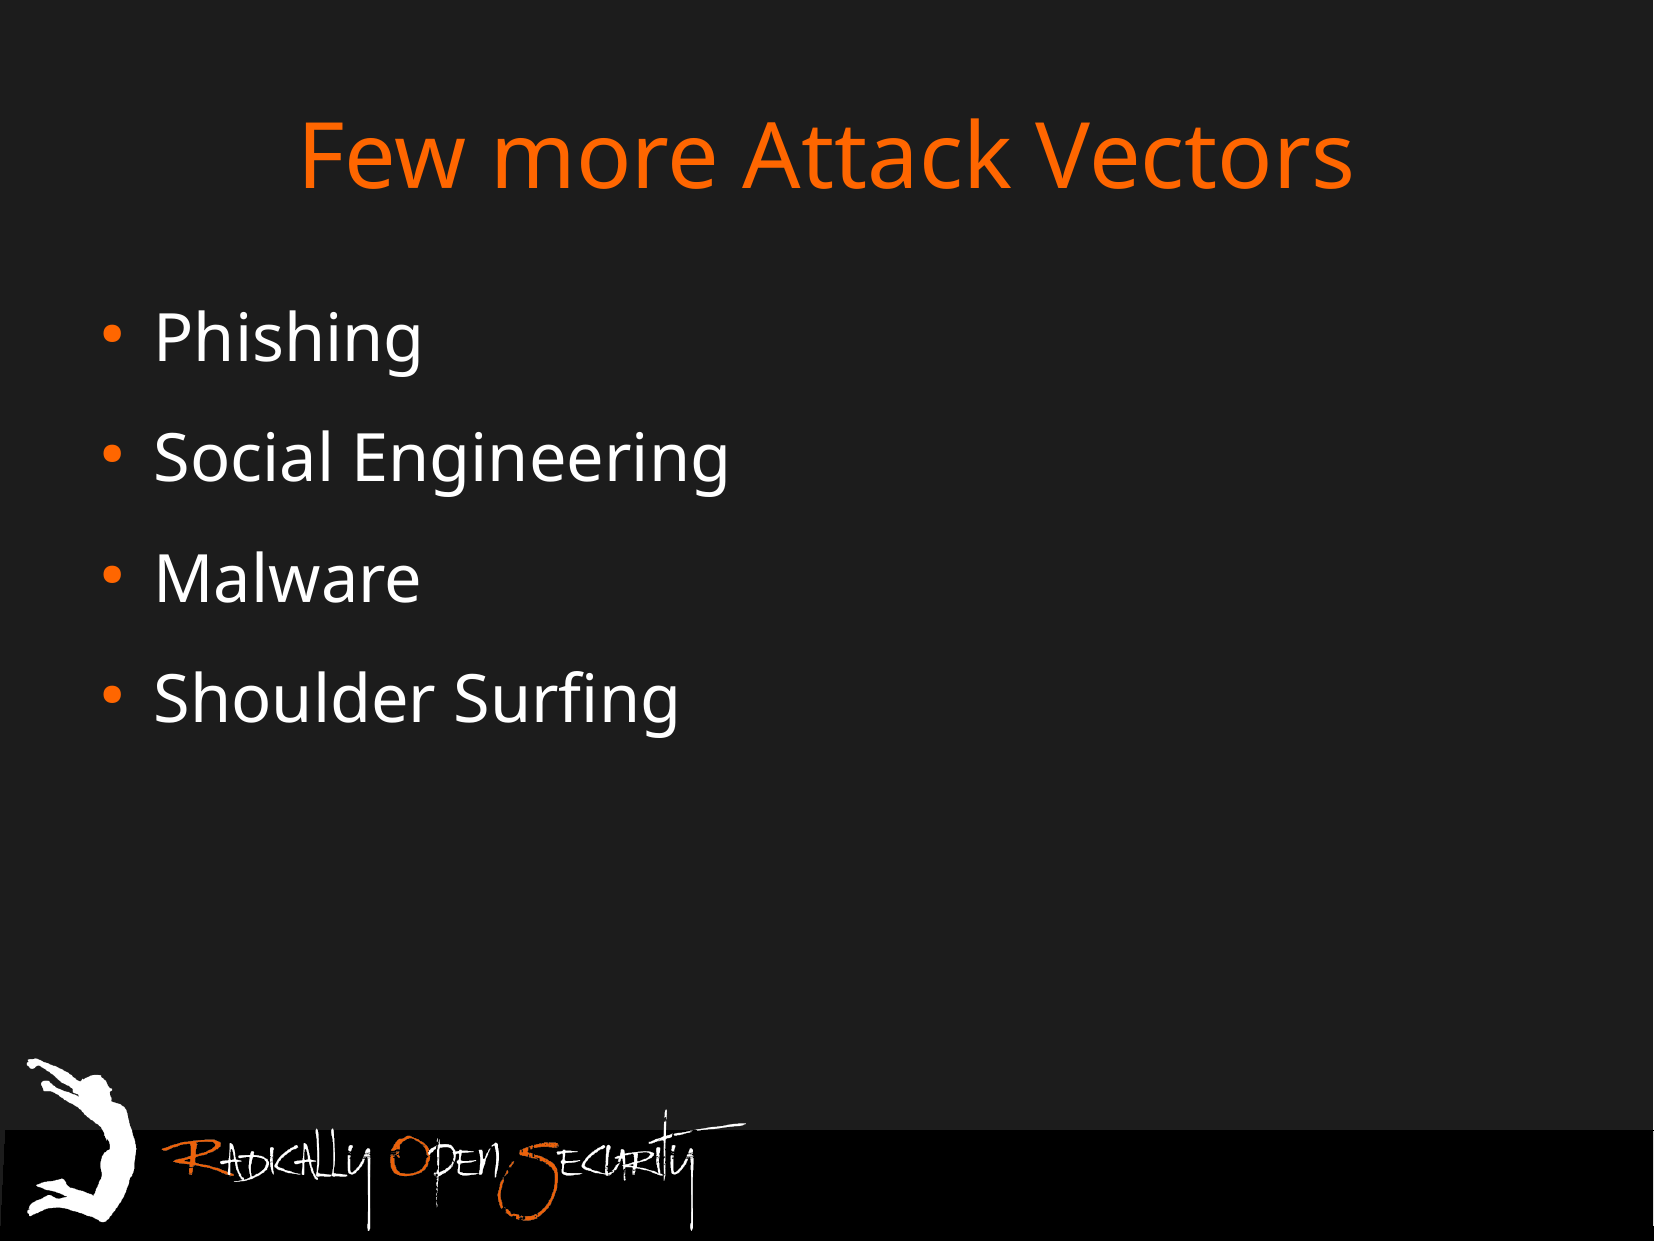

# Few more Attack Vectors
Phishing
Social Engineering
Malware
Shoulder Surfing